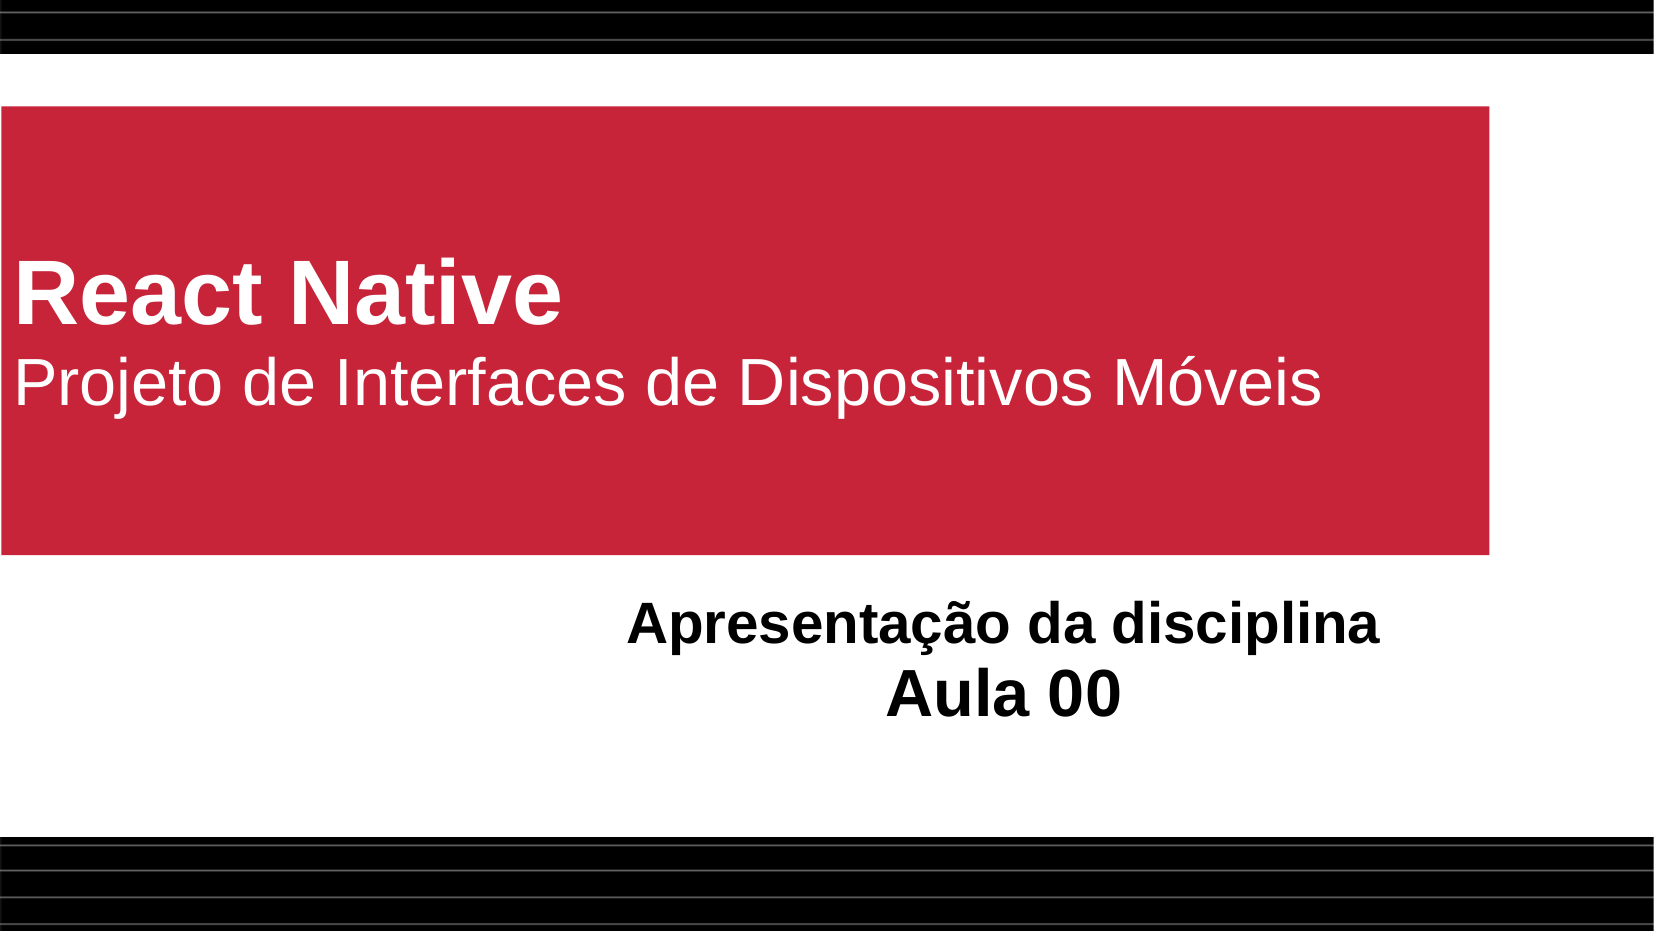

# React Native Projeto de Interfaces de Dispositivos Móveis
Apresentação da disciplina
Aula 00